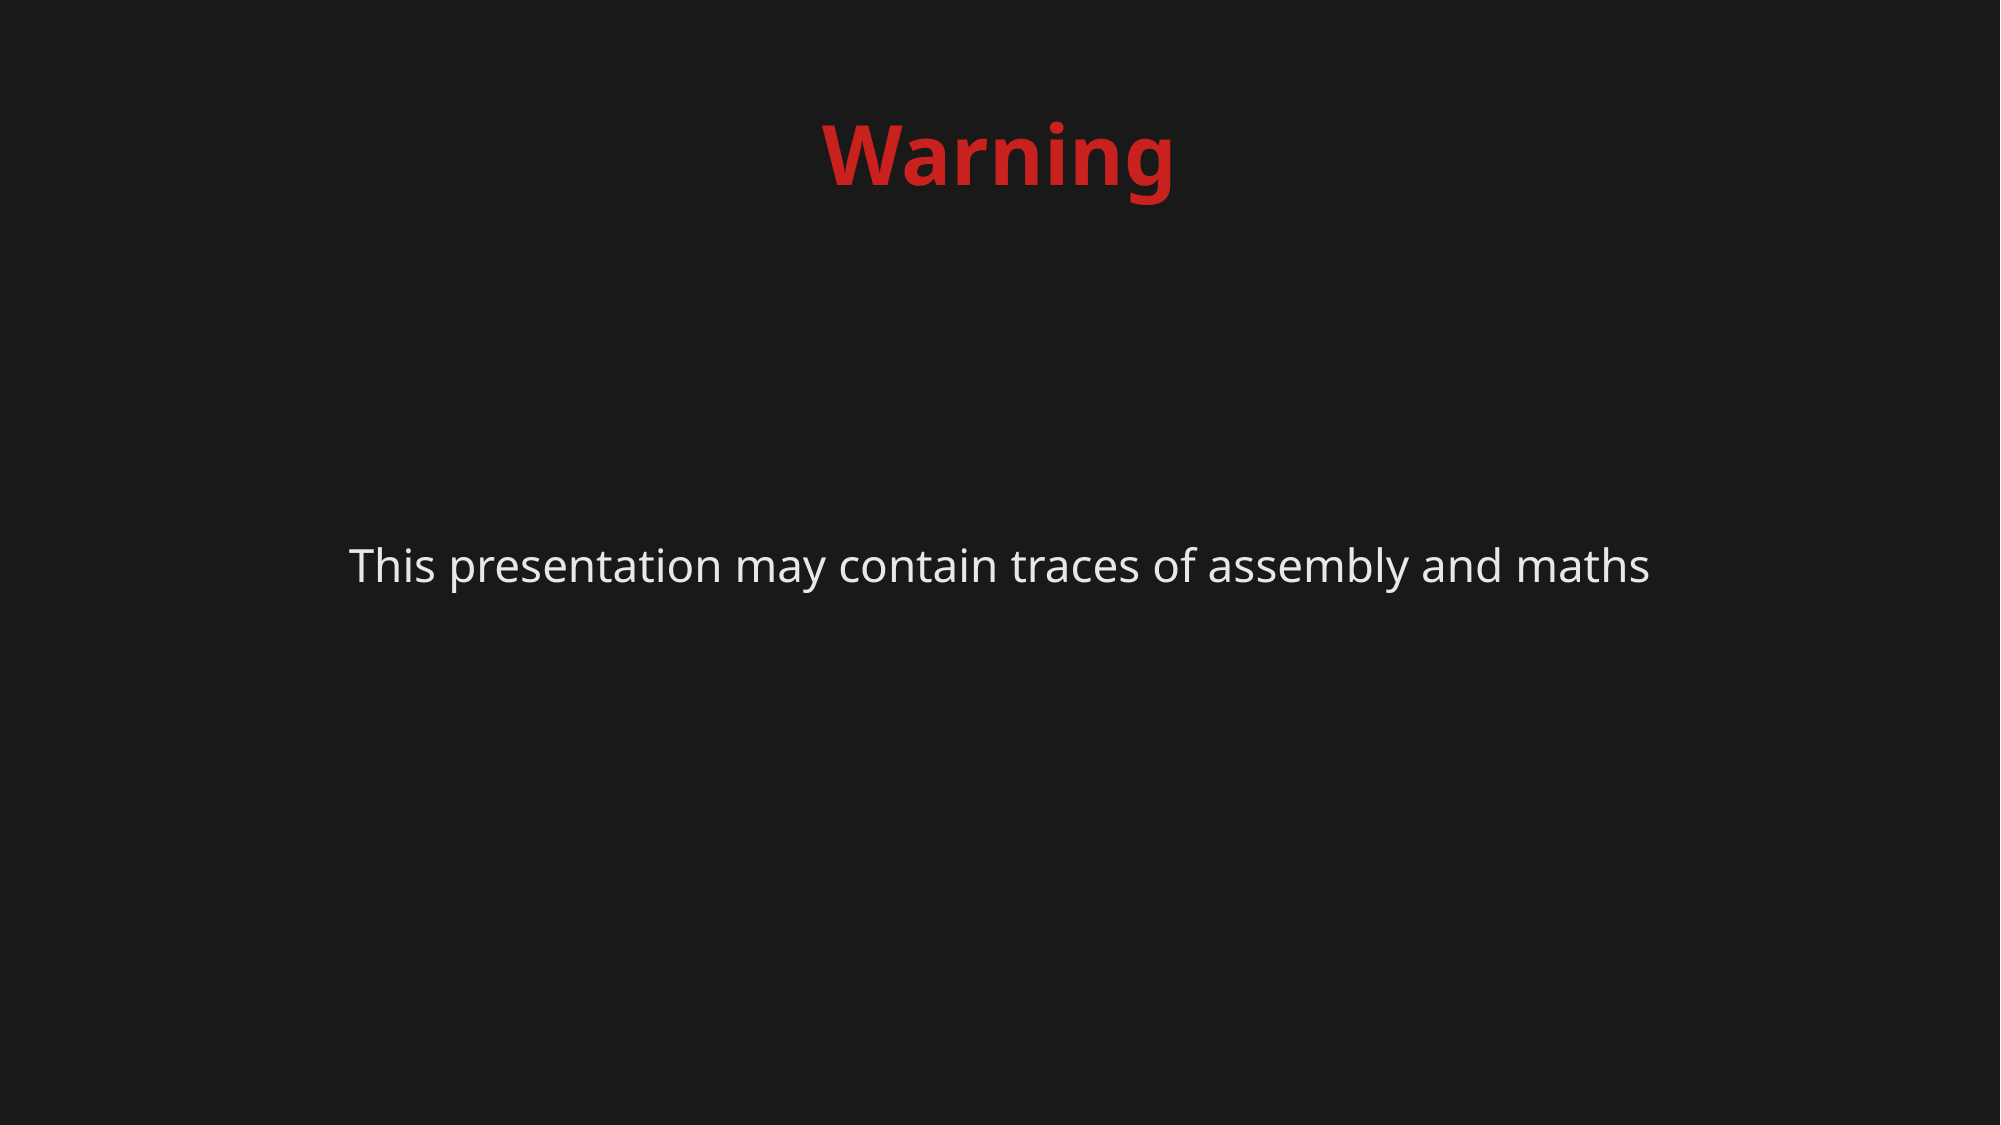

# Warning
This presentation may contain traces of assembly and maths